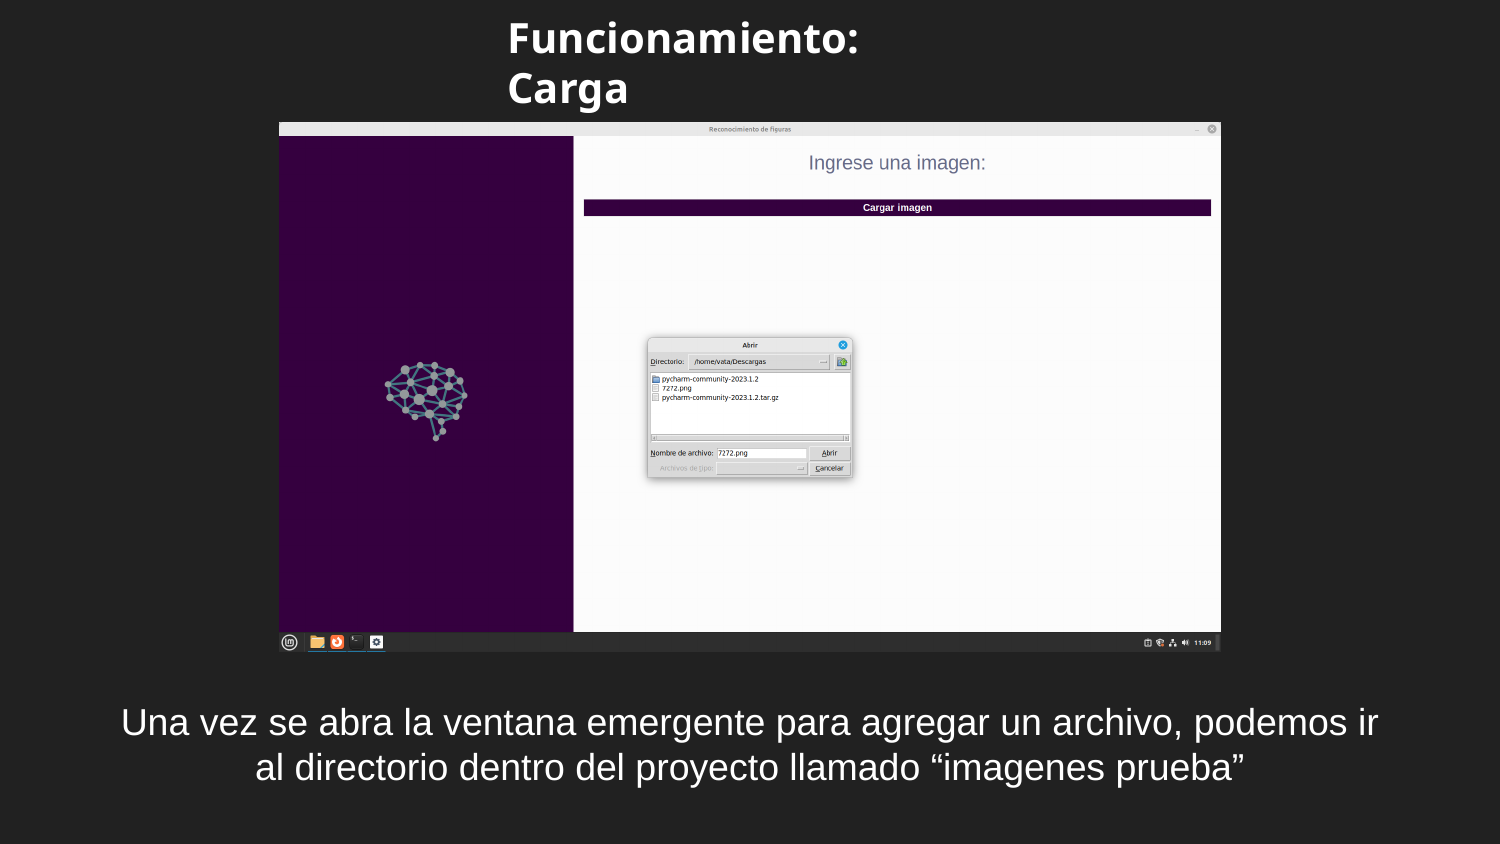

# Funcionamiento: Carga
Una vez se abra la ventana emergente para agregar un archivo, podemos ir al directorio dentro del proyecto llamado “imagenes prueba”